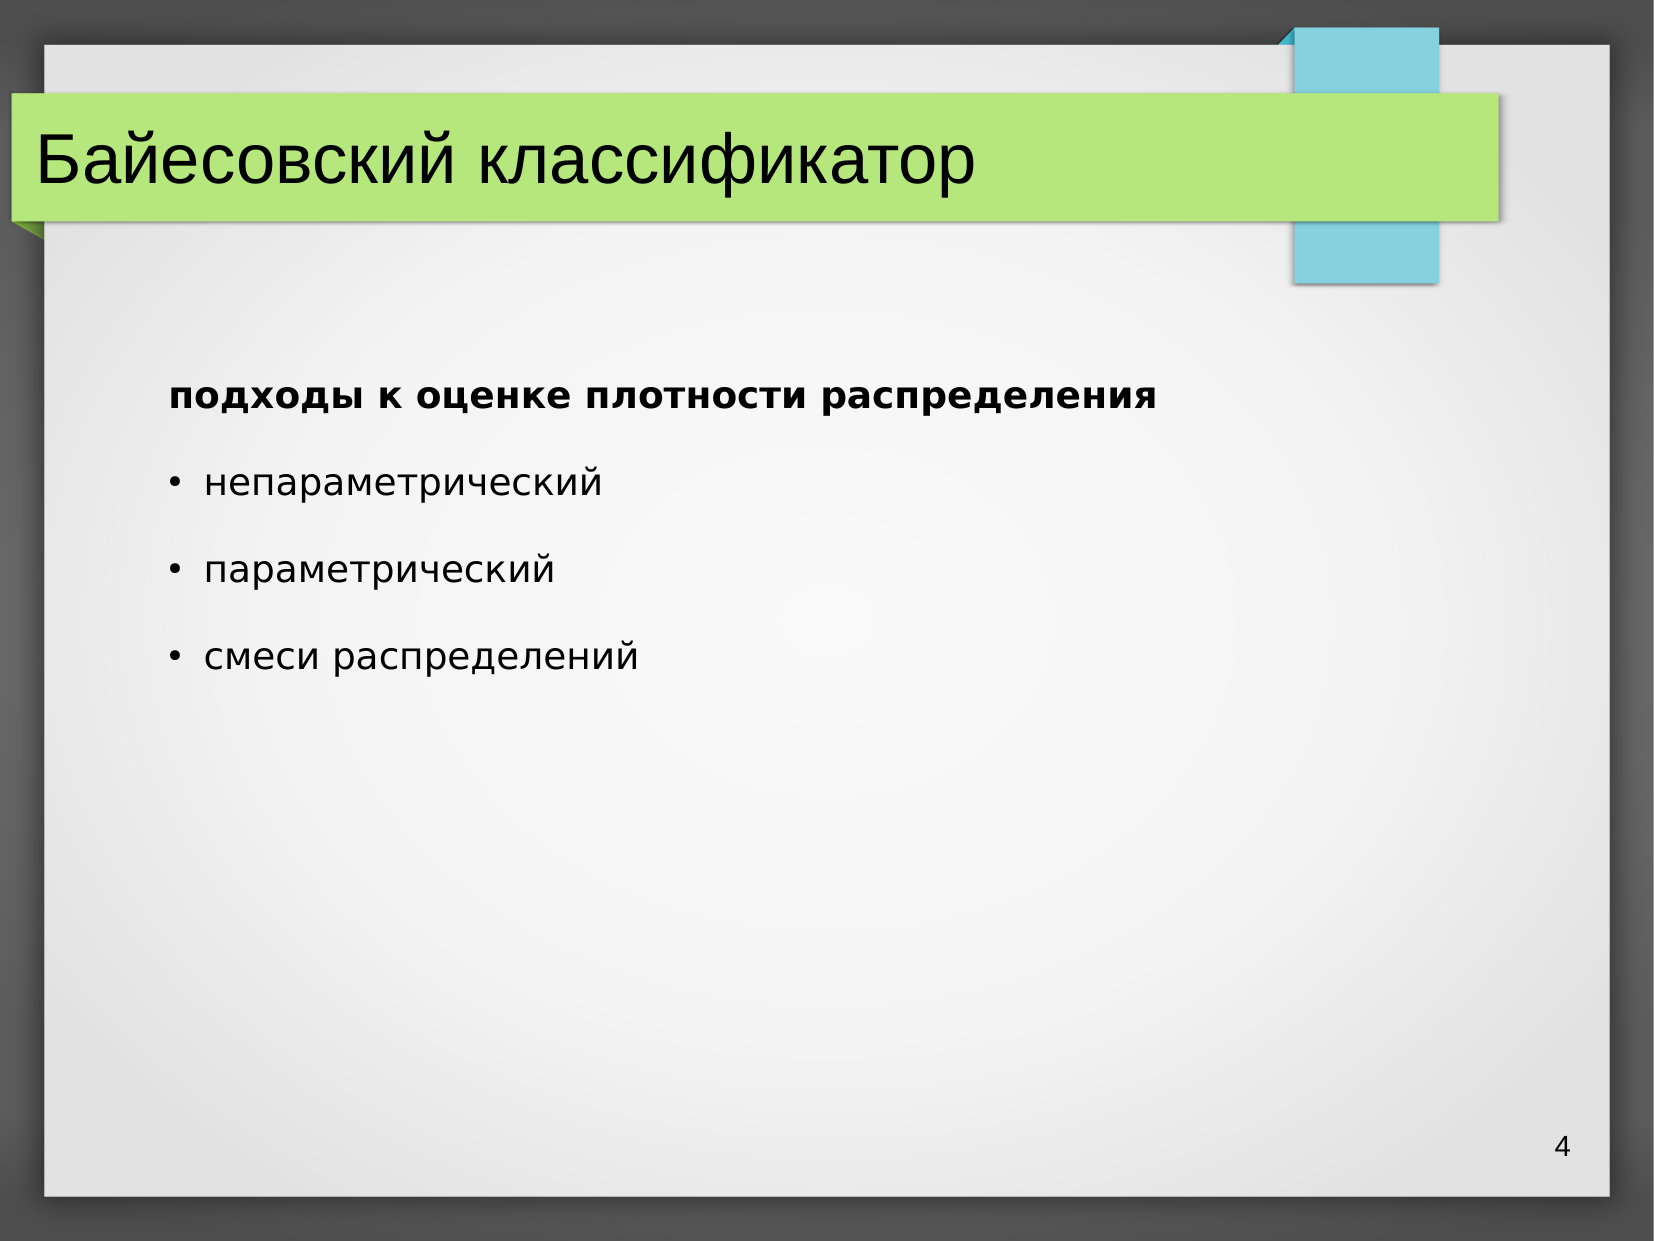

# Байесовский классификатор
подходы к оценке плотности распределения
непараметрический
параметрический
смеси распределений
4